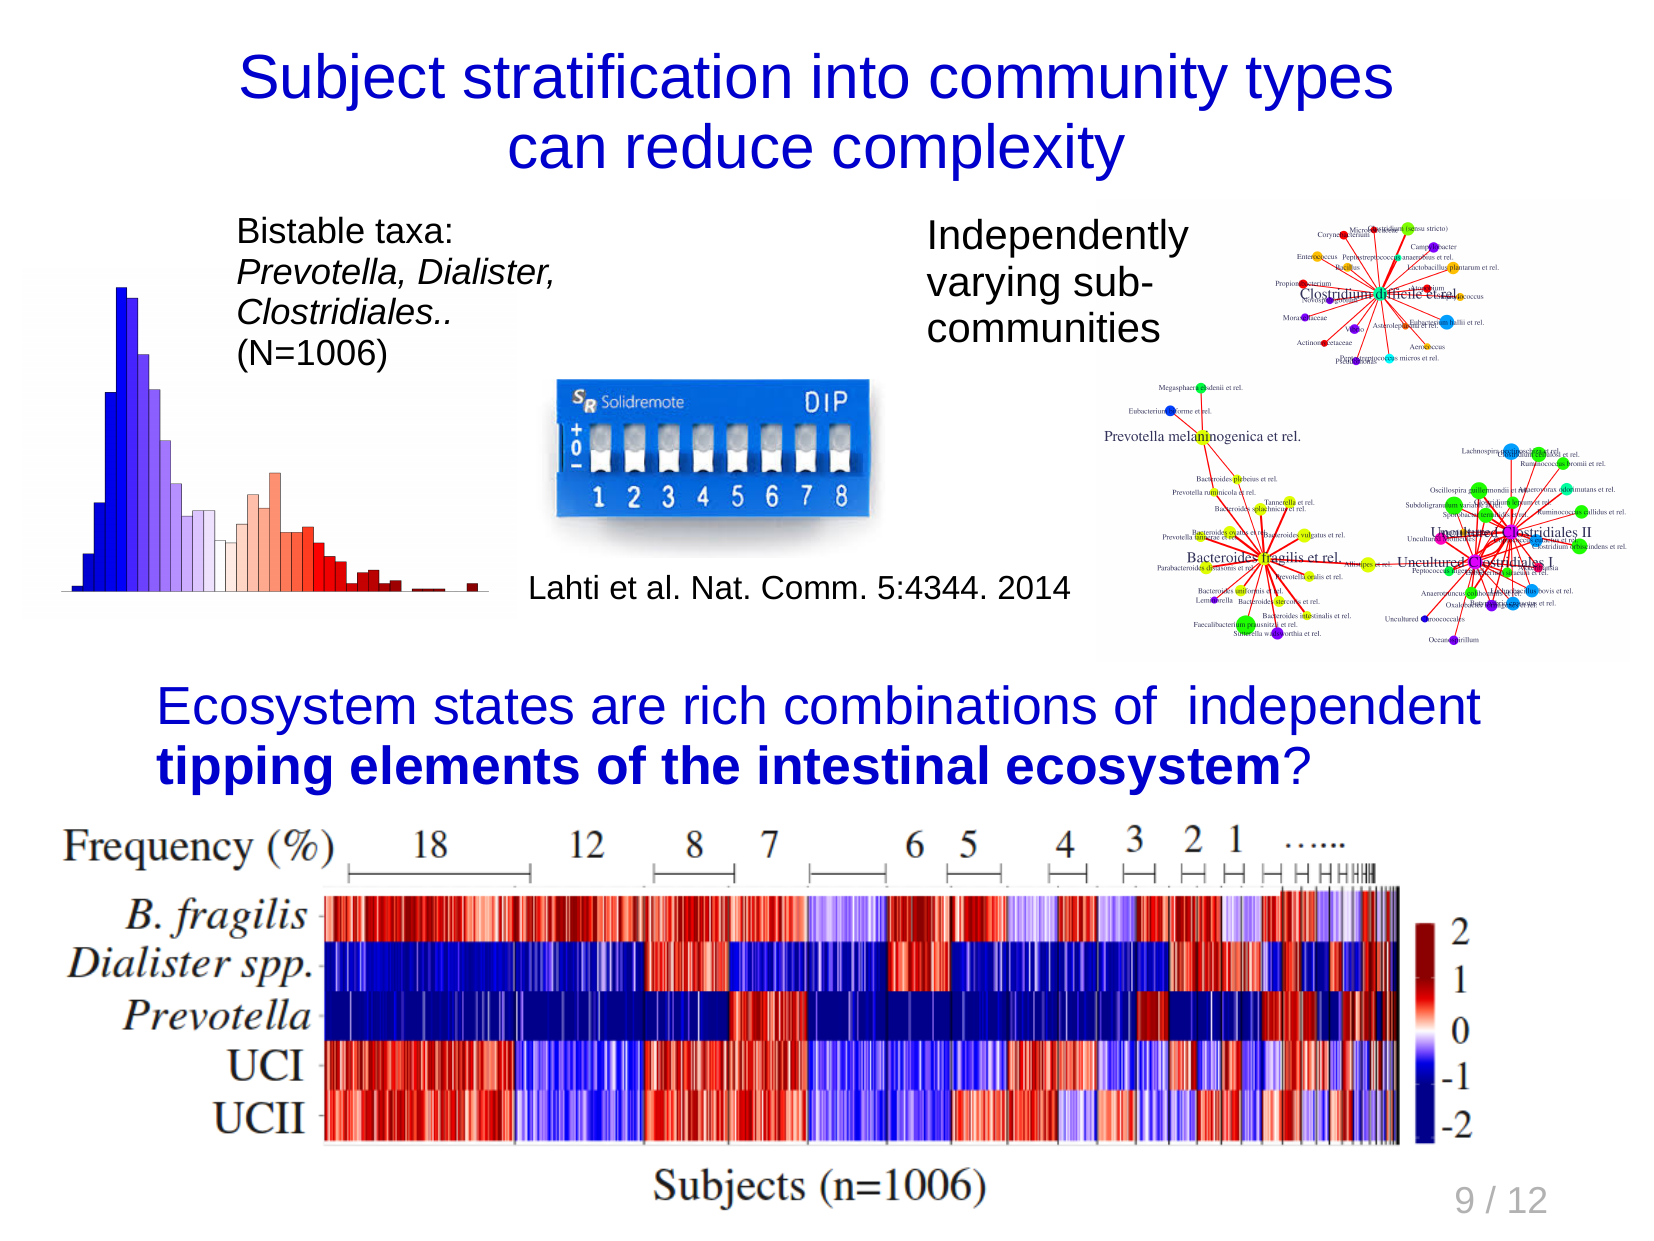

# Subject stratification into community types
can reduce complexity
Bistable taxa:
Prevotella, Dialister, Clostridiales..
(N=1006)
Independently varying sub-communities
Lahti et al. Nat. Comm. 5:4344. 2014
Ecosystem states are rich combinations of independent tipping elements of the intestinal ecosystem?